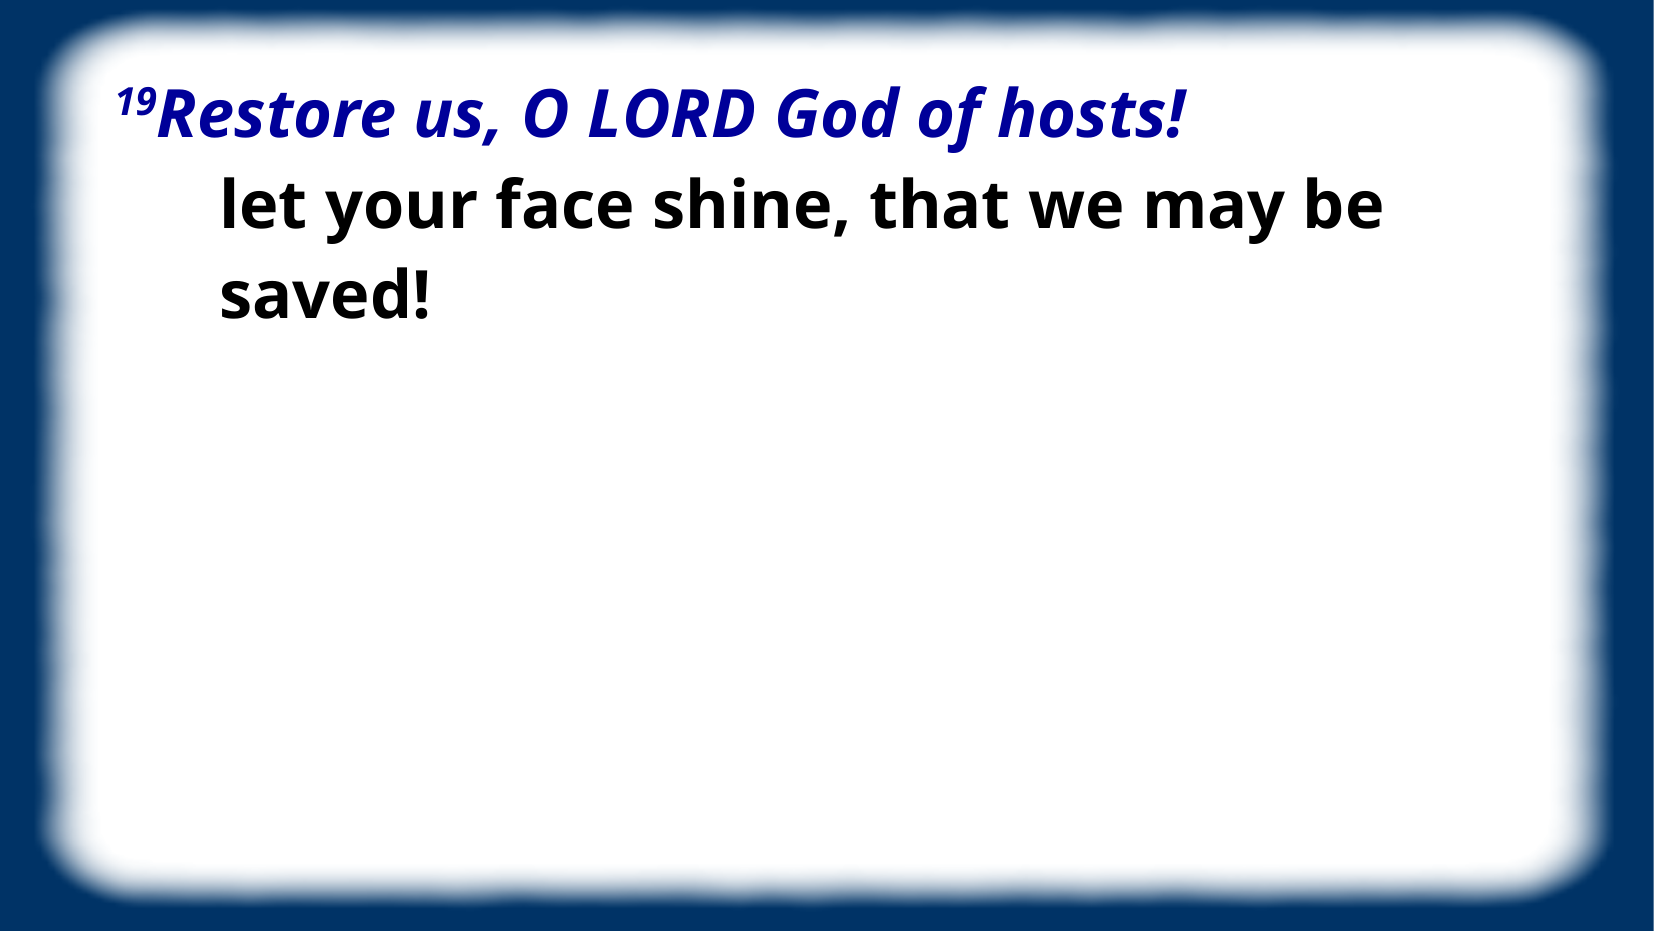

19Restore us, O LORD God of hosts!
 let your face shine, that we may be
 saved!